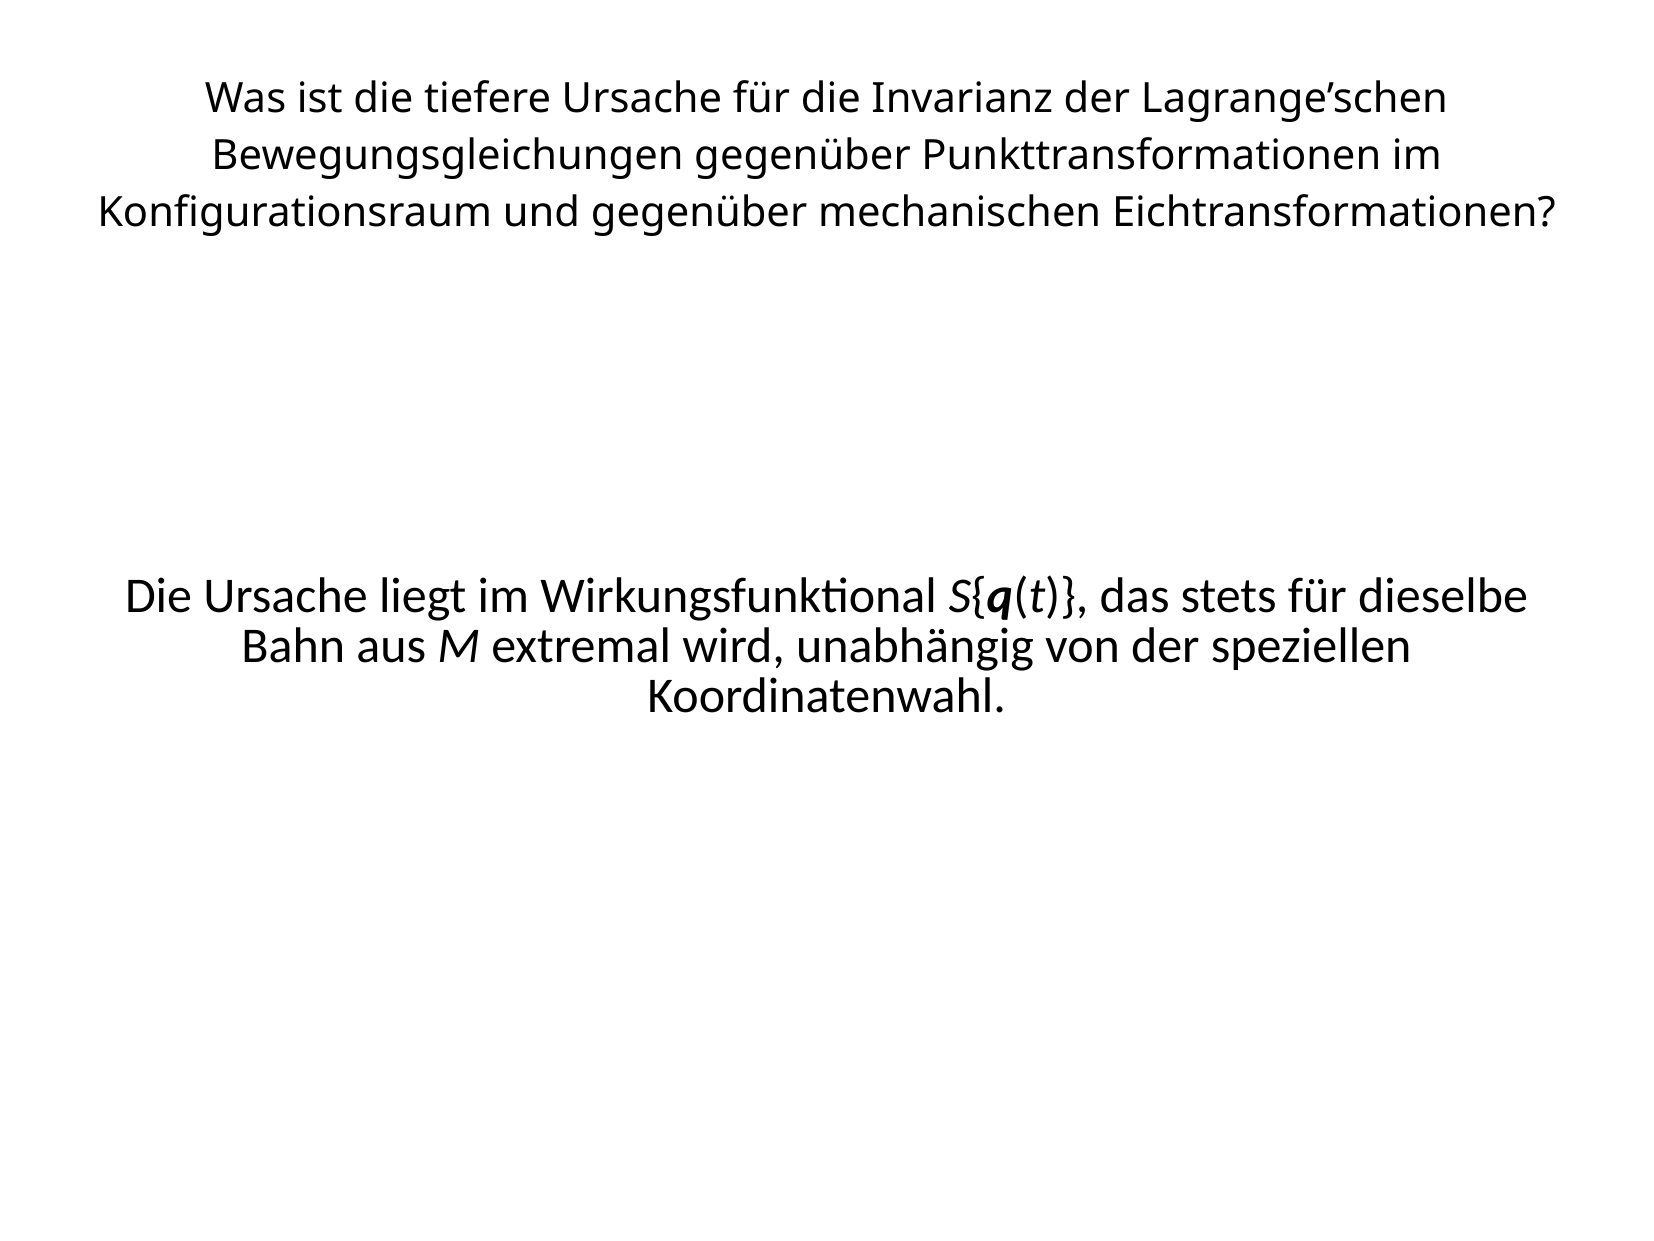

# Was ist die tiefere Ursache für die Invarianz der Lagrange’schen Bewegungsgleichungen gegenüber Punkttransformationen im Konfigurationsraum und gegenüber mechanischen Eichtransformationen?
Die Ursache liegt im Wirkungsfunktional S{q(t)}, das stets für dieselbe Bahn aus M extremal wird, unabhängig von der speziellen Koordinatenwahl.